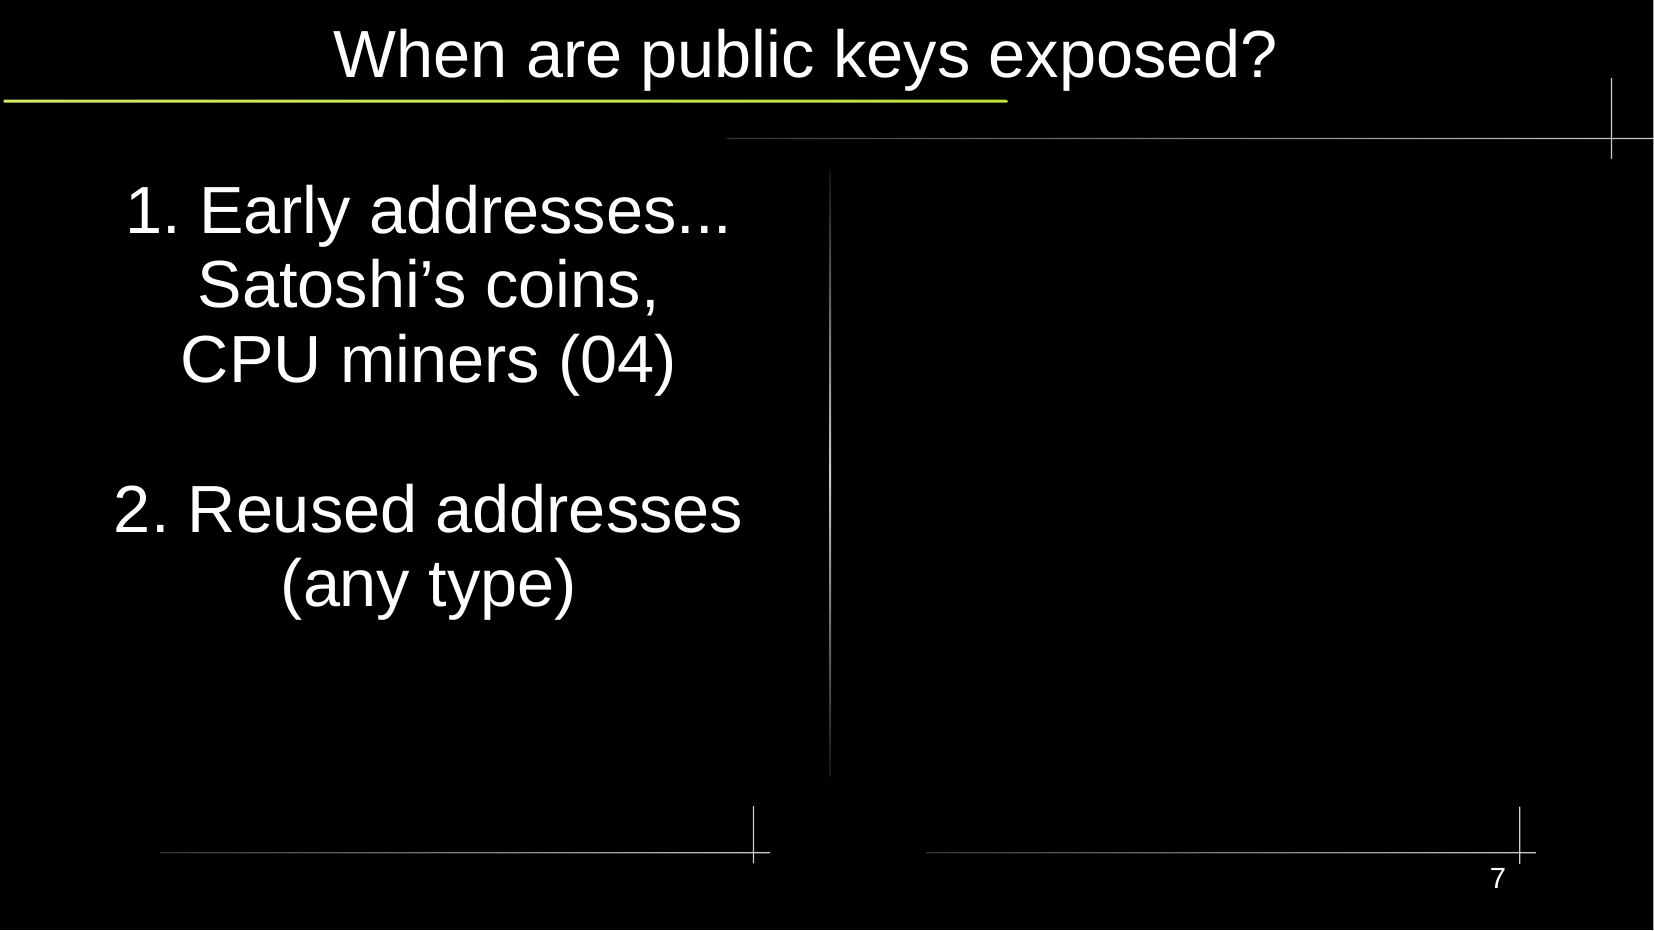

# When are public keys exposed?
1. Early addresses...
Satoshi’s coins,
CPU miners (04)
2. Reused addresses
(any type)
7